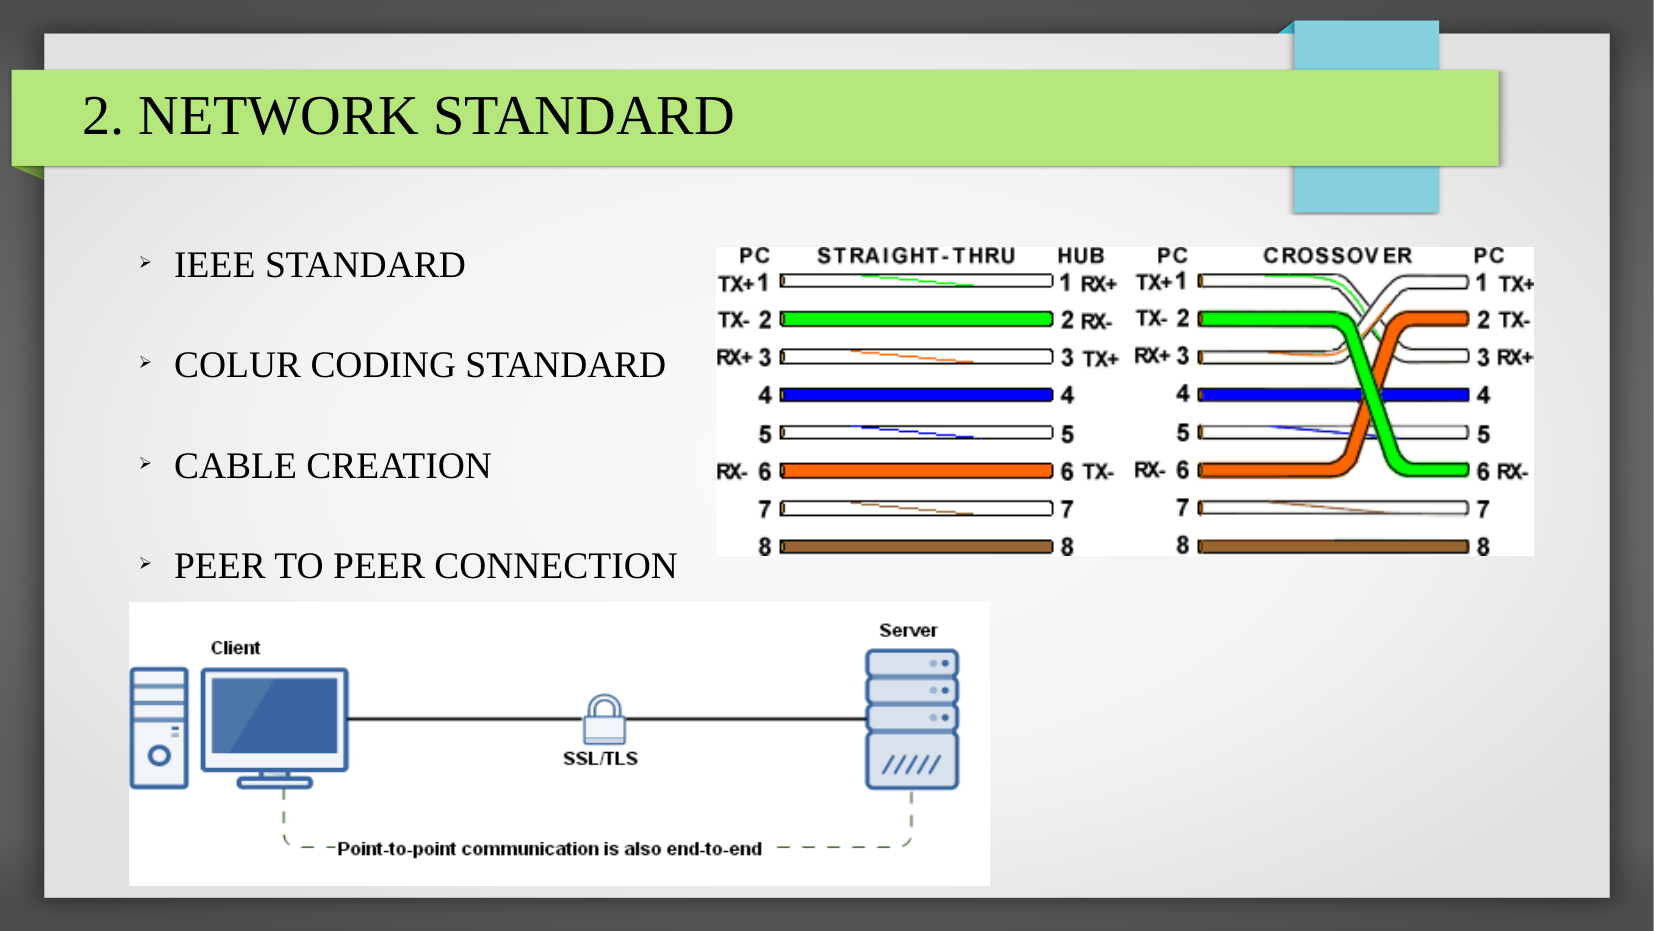

# 2. NETWORK STANDARD
IEEE STANDARD
COLUR CODING STANDARD
CABLE CREATION
PEER TO PEER CONNECTION